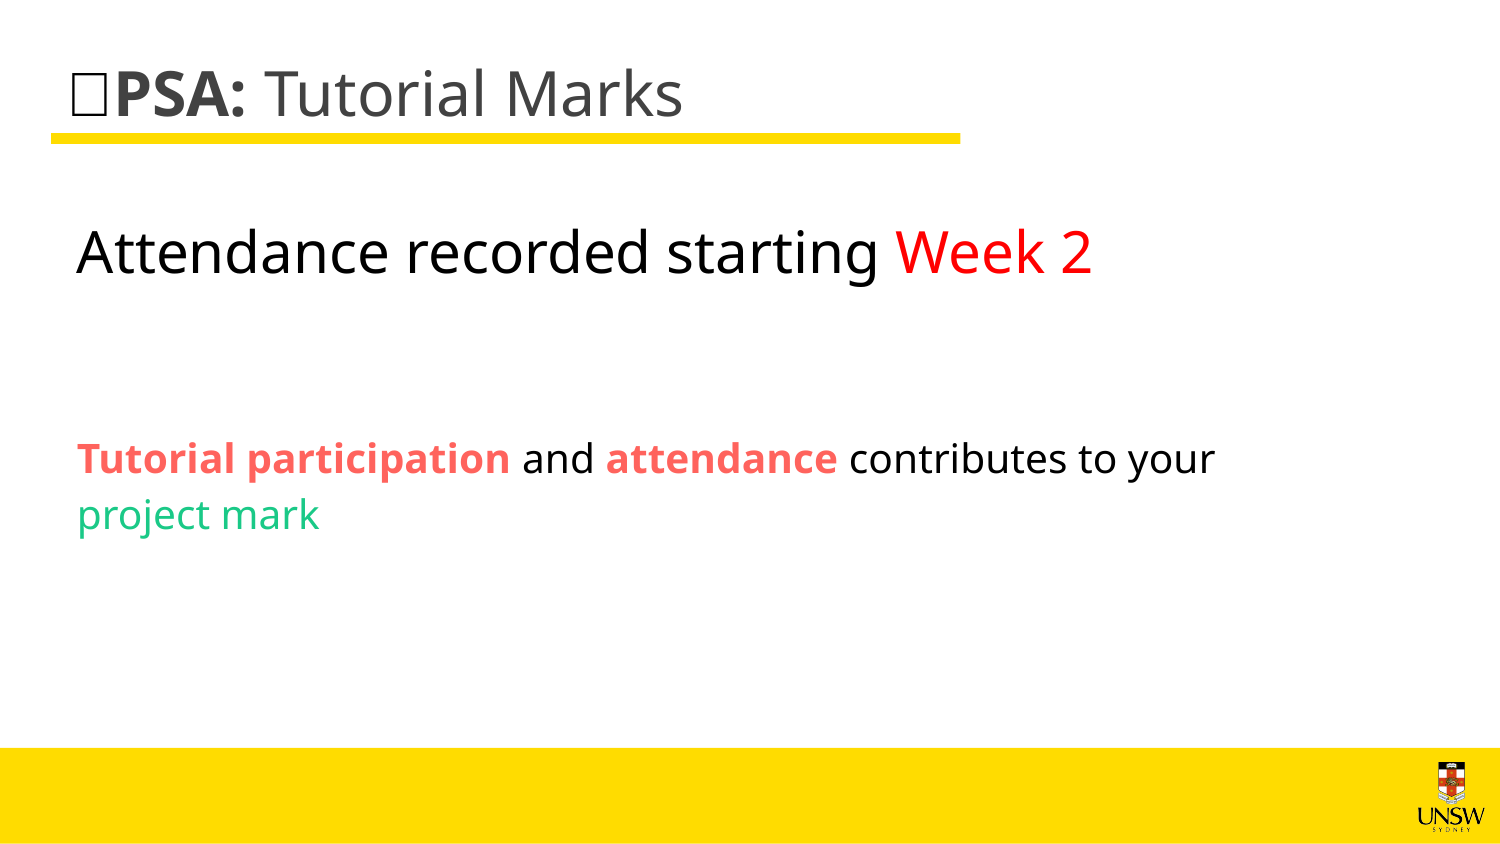

🏡PSA: Tutorial Marks
Attendance recorded starting Week 2
Tutorial participation and attendance contributes to your project mark